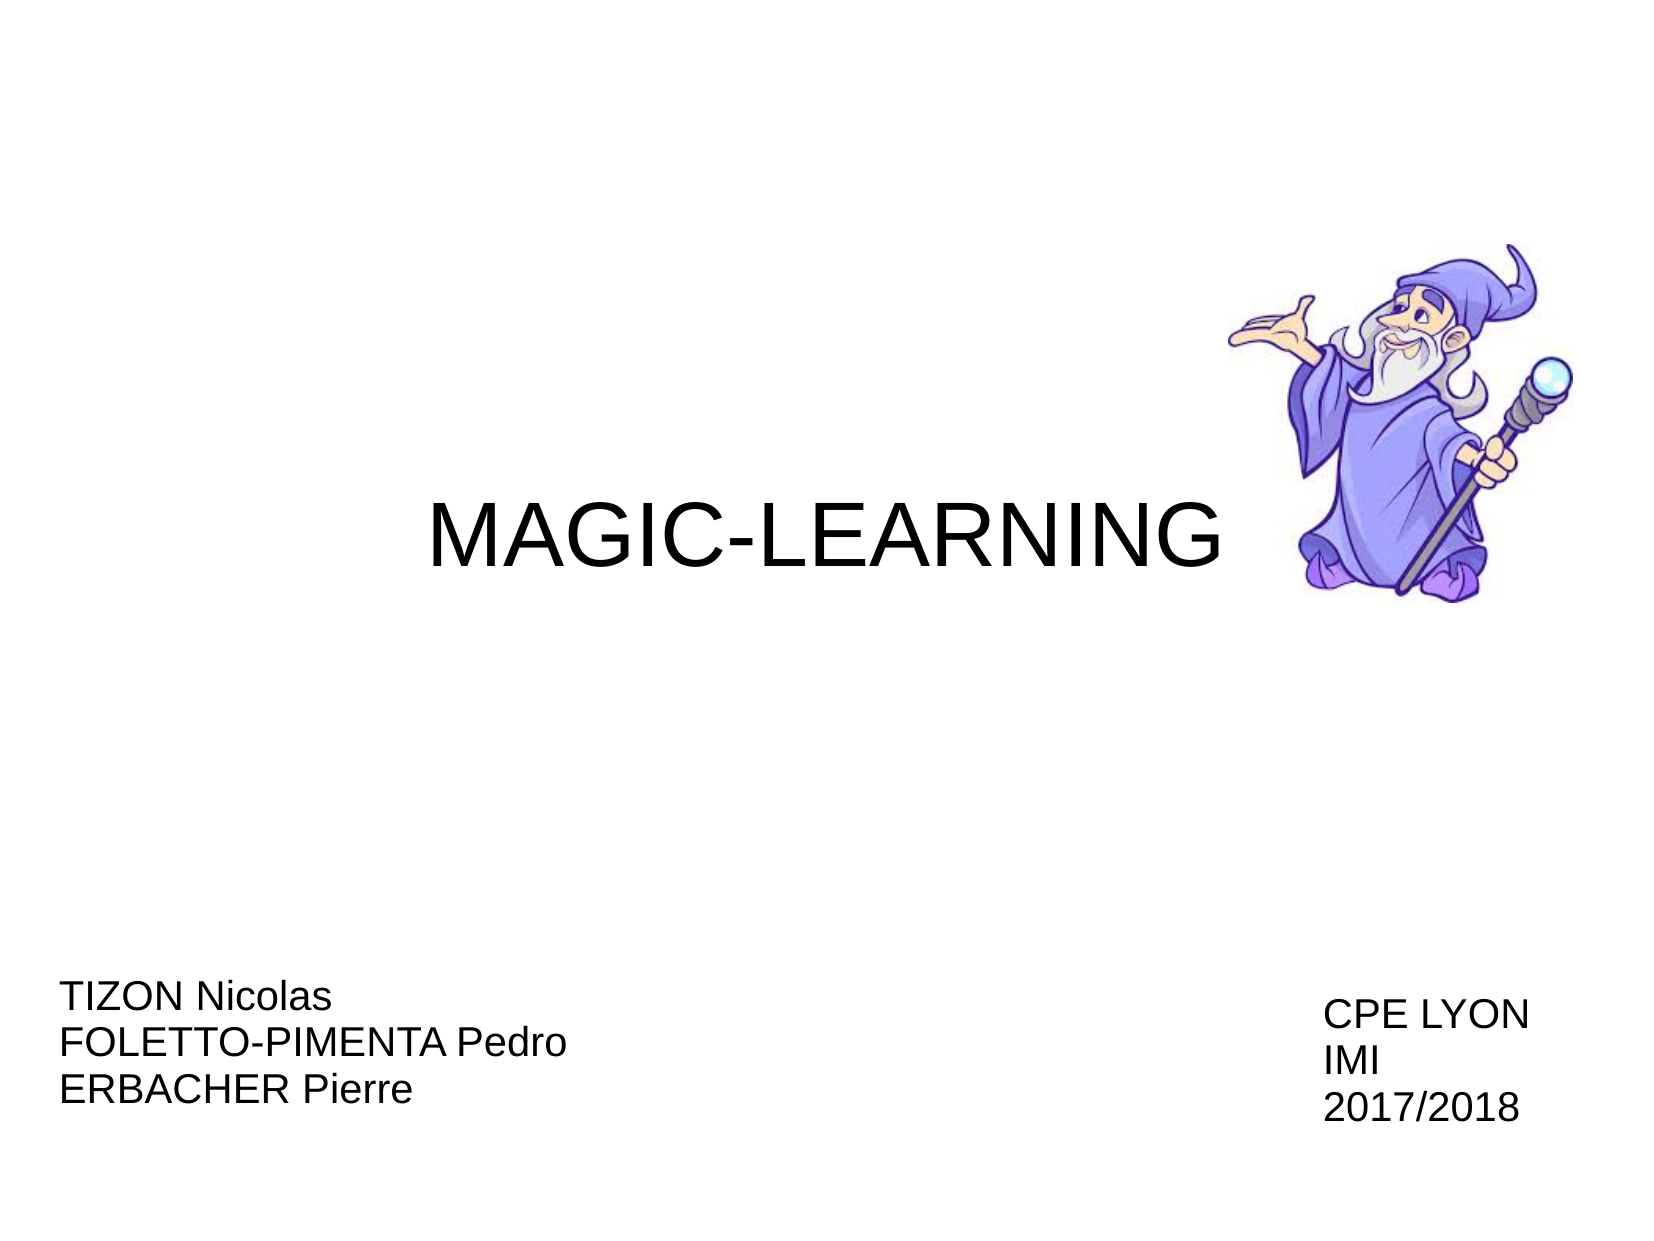

# MAGIC-LEARNING
TIZON Nicolas
FOLETTO-PIMENTA Pedro
ERBACHER Pierre
CPE LYON
IMI
2017/2018